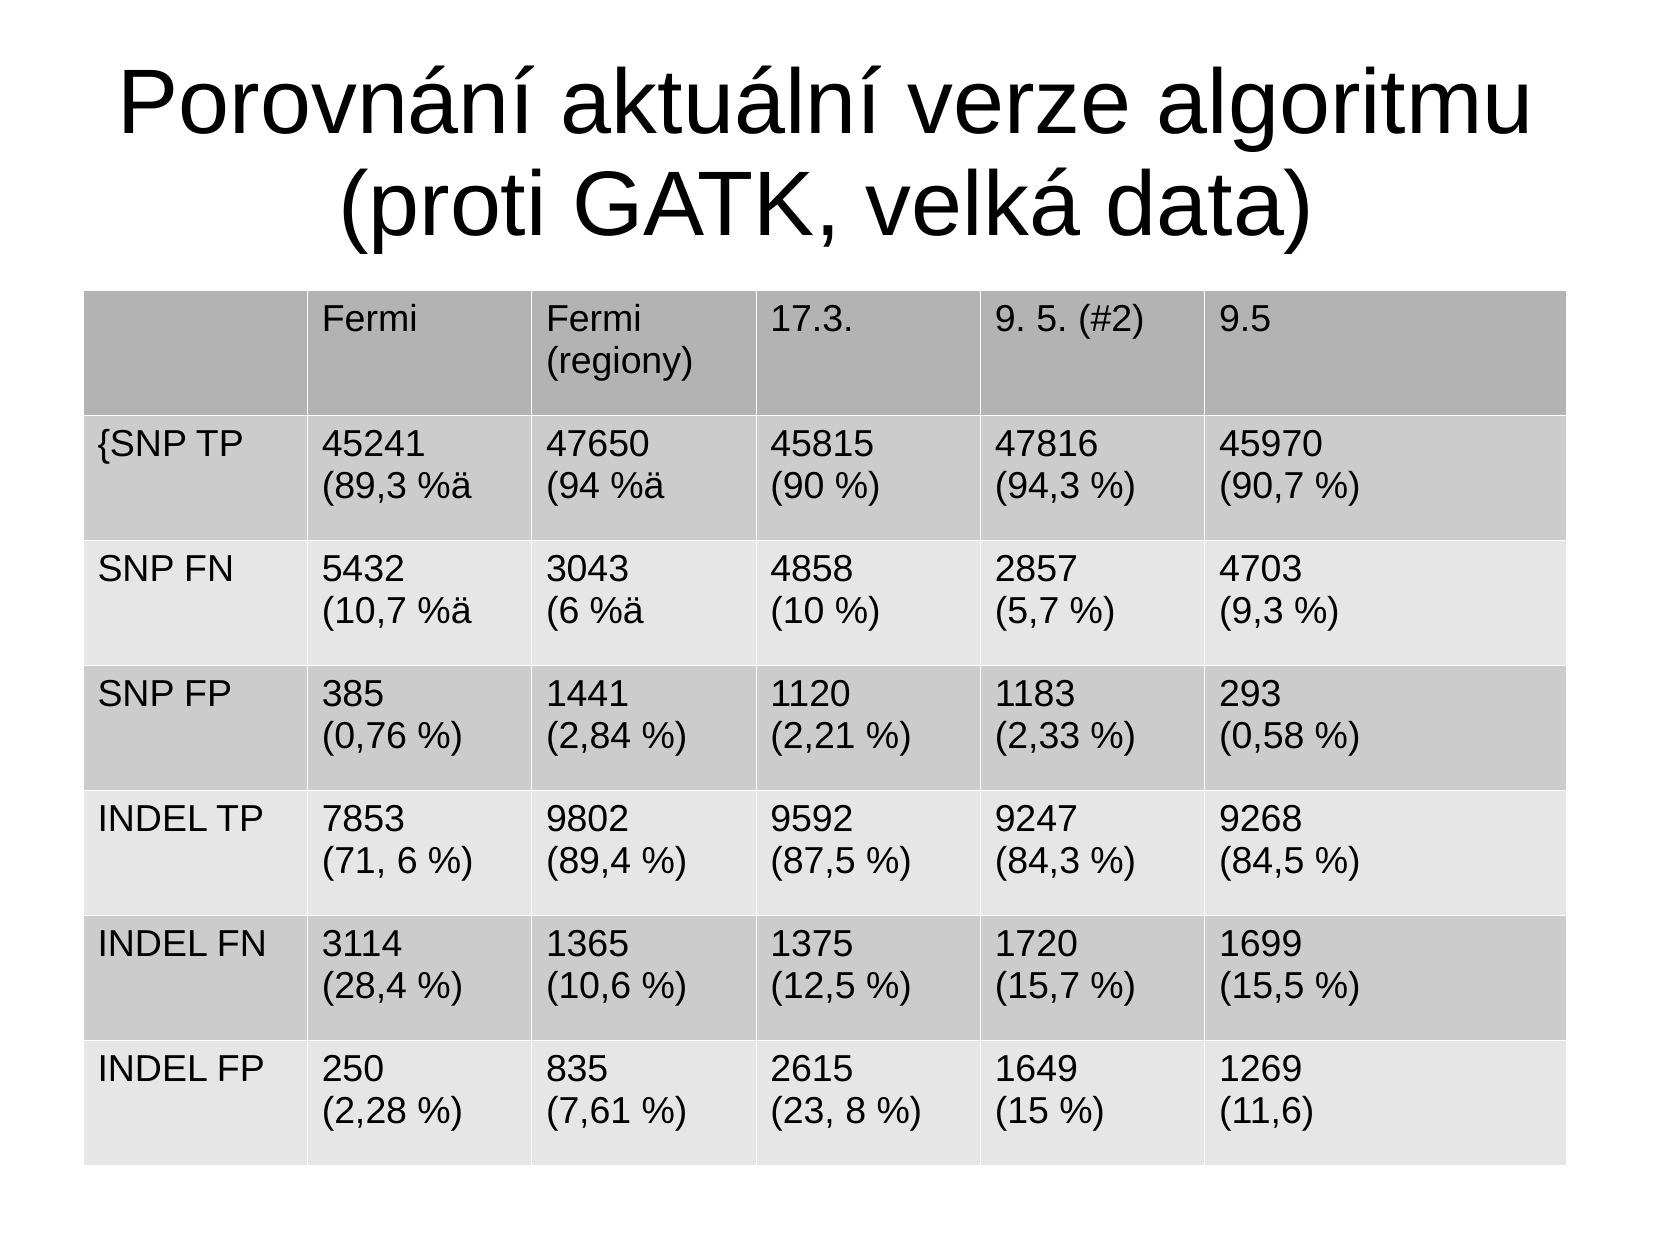

# Porovnání aktuální verze algoritmu (proti GATK, velká data)
| | Fermi | Fermi (regiony) | 17.3. | 9. 5. (#2) | 9.5 |
| --- | --- | --- | --- | --- | --- |
| {SNP TP | 45241 (89,3 %ä | 47650 (94 %ä | 45815 (90 %) | 47816 (94,3 %) | 45970 (90,7 %) |
| SNP FN | 5432 (10,7 %ä | 3043 (6 %ä | 4858 (10 %) | 2857 (5,7 %) | 4703 (9,3 %) |
| SNP FP | 385 (0,76 %) | 1441 (2,84 %) | 1120 (2,21 %) | 1183 (2,33 %) | 293 (0,58 %) |
| INDEL TP | 7853 (71, 6 %) | 9802 (89,4 %) | 9592 (87,5 %) | 9247 (84,3 %) | 9268 (84,5 %) |
| INDEL FN | 3114 (28,4 %) | 1365 (10,6 %) | 1375 (12,5 %) | 1720 (15,7 %) | 1699 (15,5 %) |
| INDEL FP | 250 (2,28 %) | 835 (7,61 %) | 2615 (23, 8 %) | 1649 (15 %) | 1269 (11,6) |